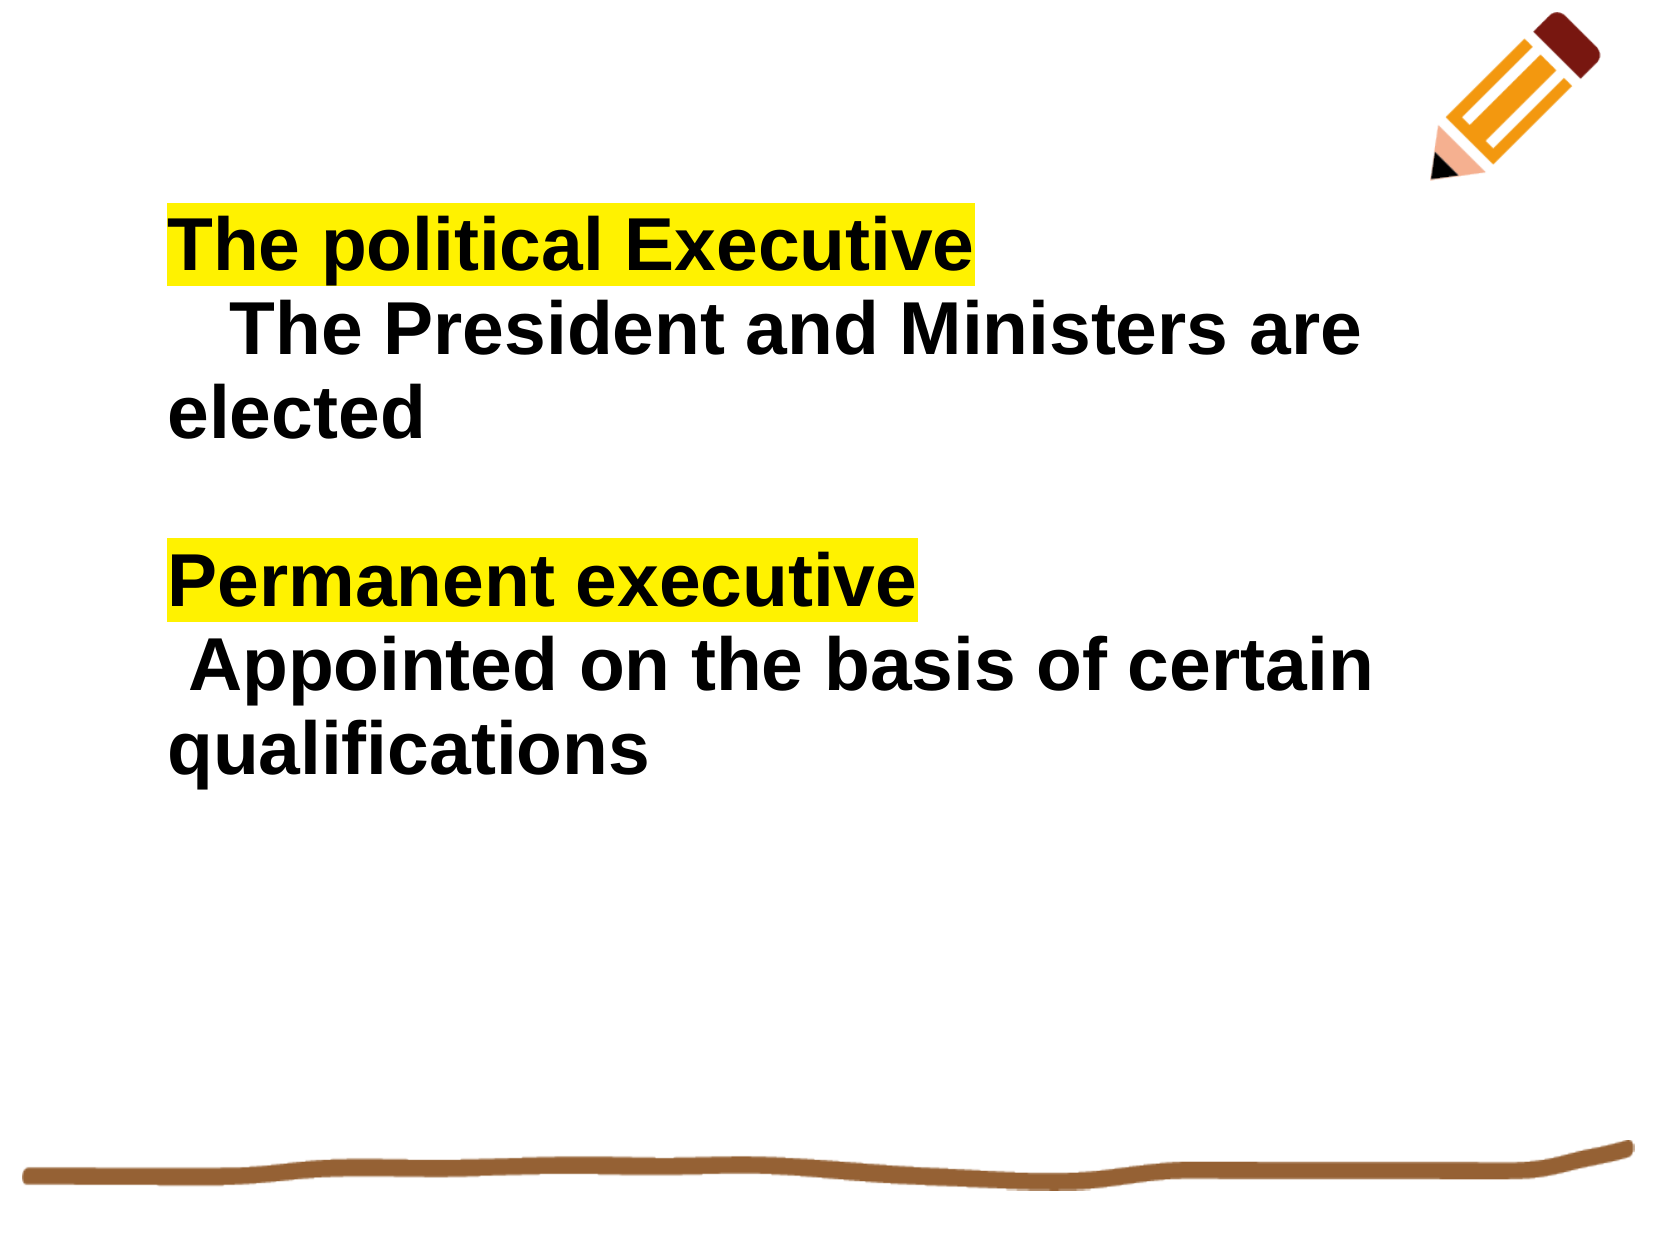

The political Executive
 The President and Ministers are elected
Permanent executive
 Appointed on the basis of certain qualifications